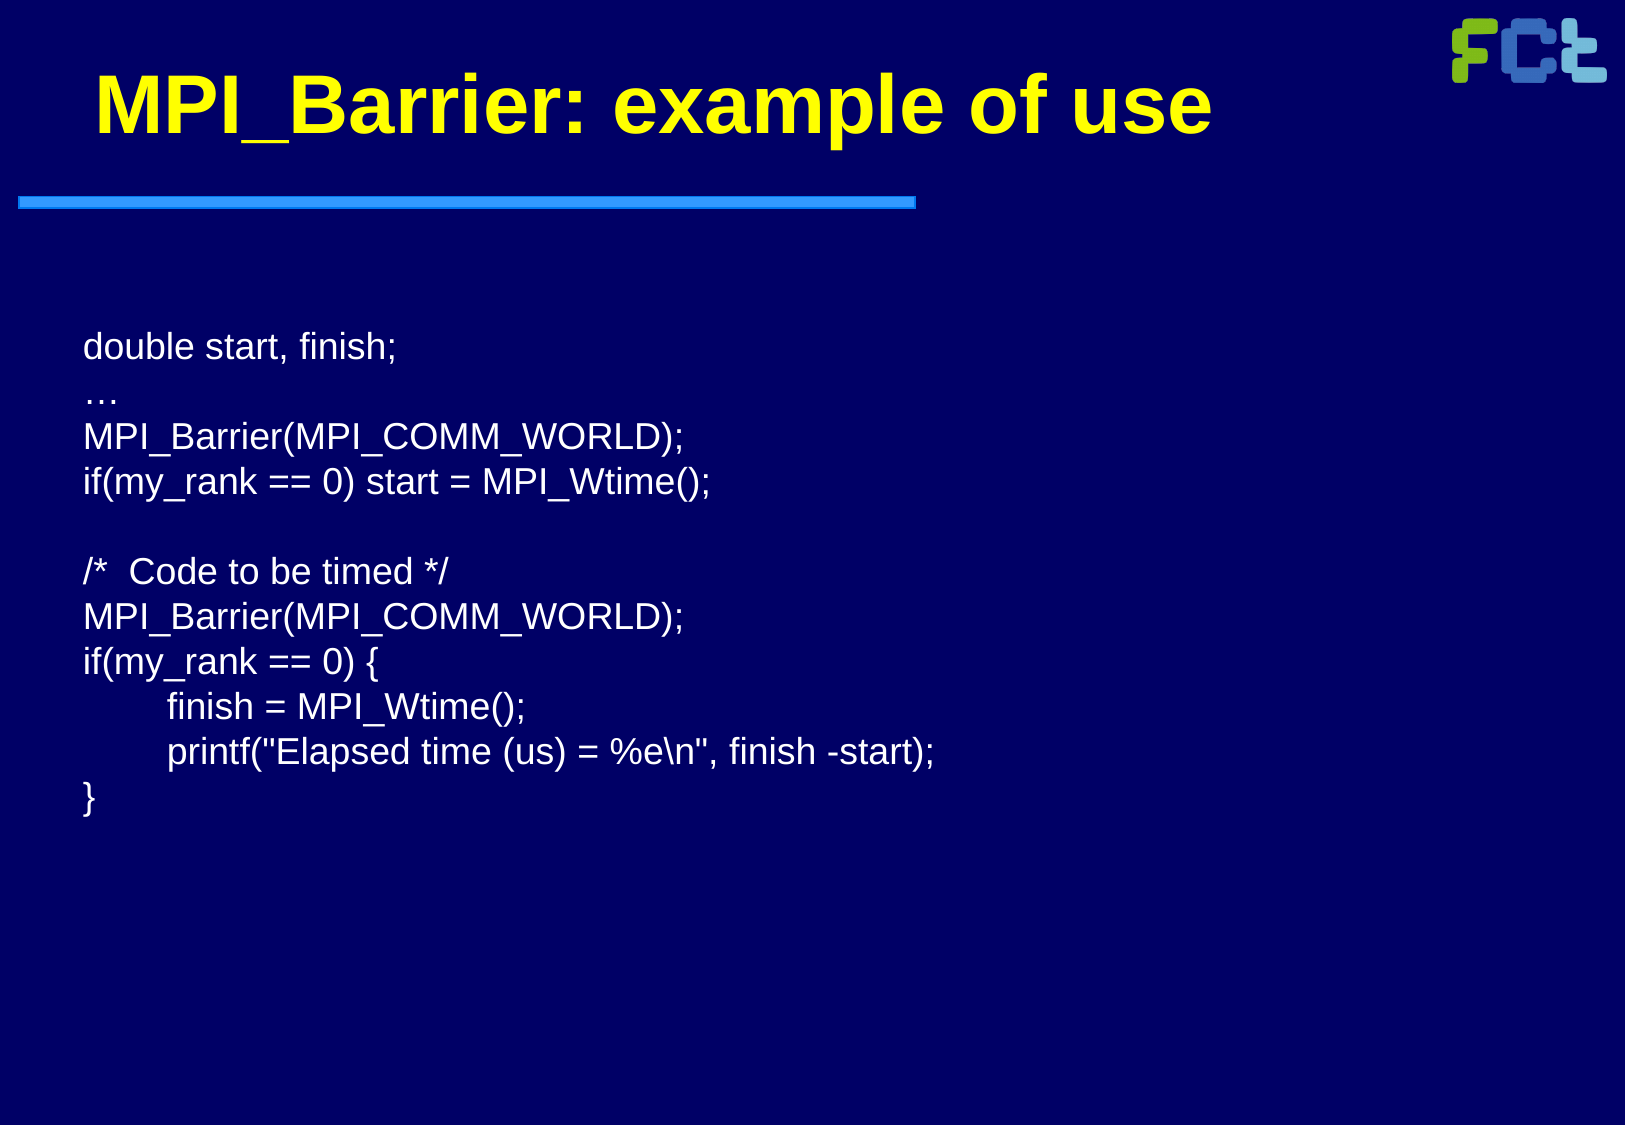

# MPI_Barrier: example of use
double start, finish;
…
MPI_Barrier(MPI_COMM_WORLD);
if(my_rank == 0) start = MPI_Wtime();
/* Code to be timed */
MPI_Barrier(MPI_COMM_WORLD);
if(my_rank == 0) {
 finish = MPI_Wtime();
 printf("Elapsed time (us) = %e\n", finish -start);
}